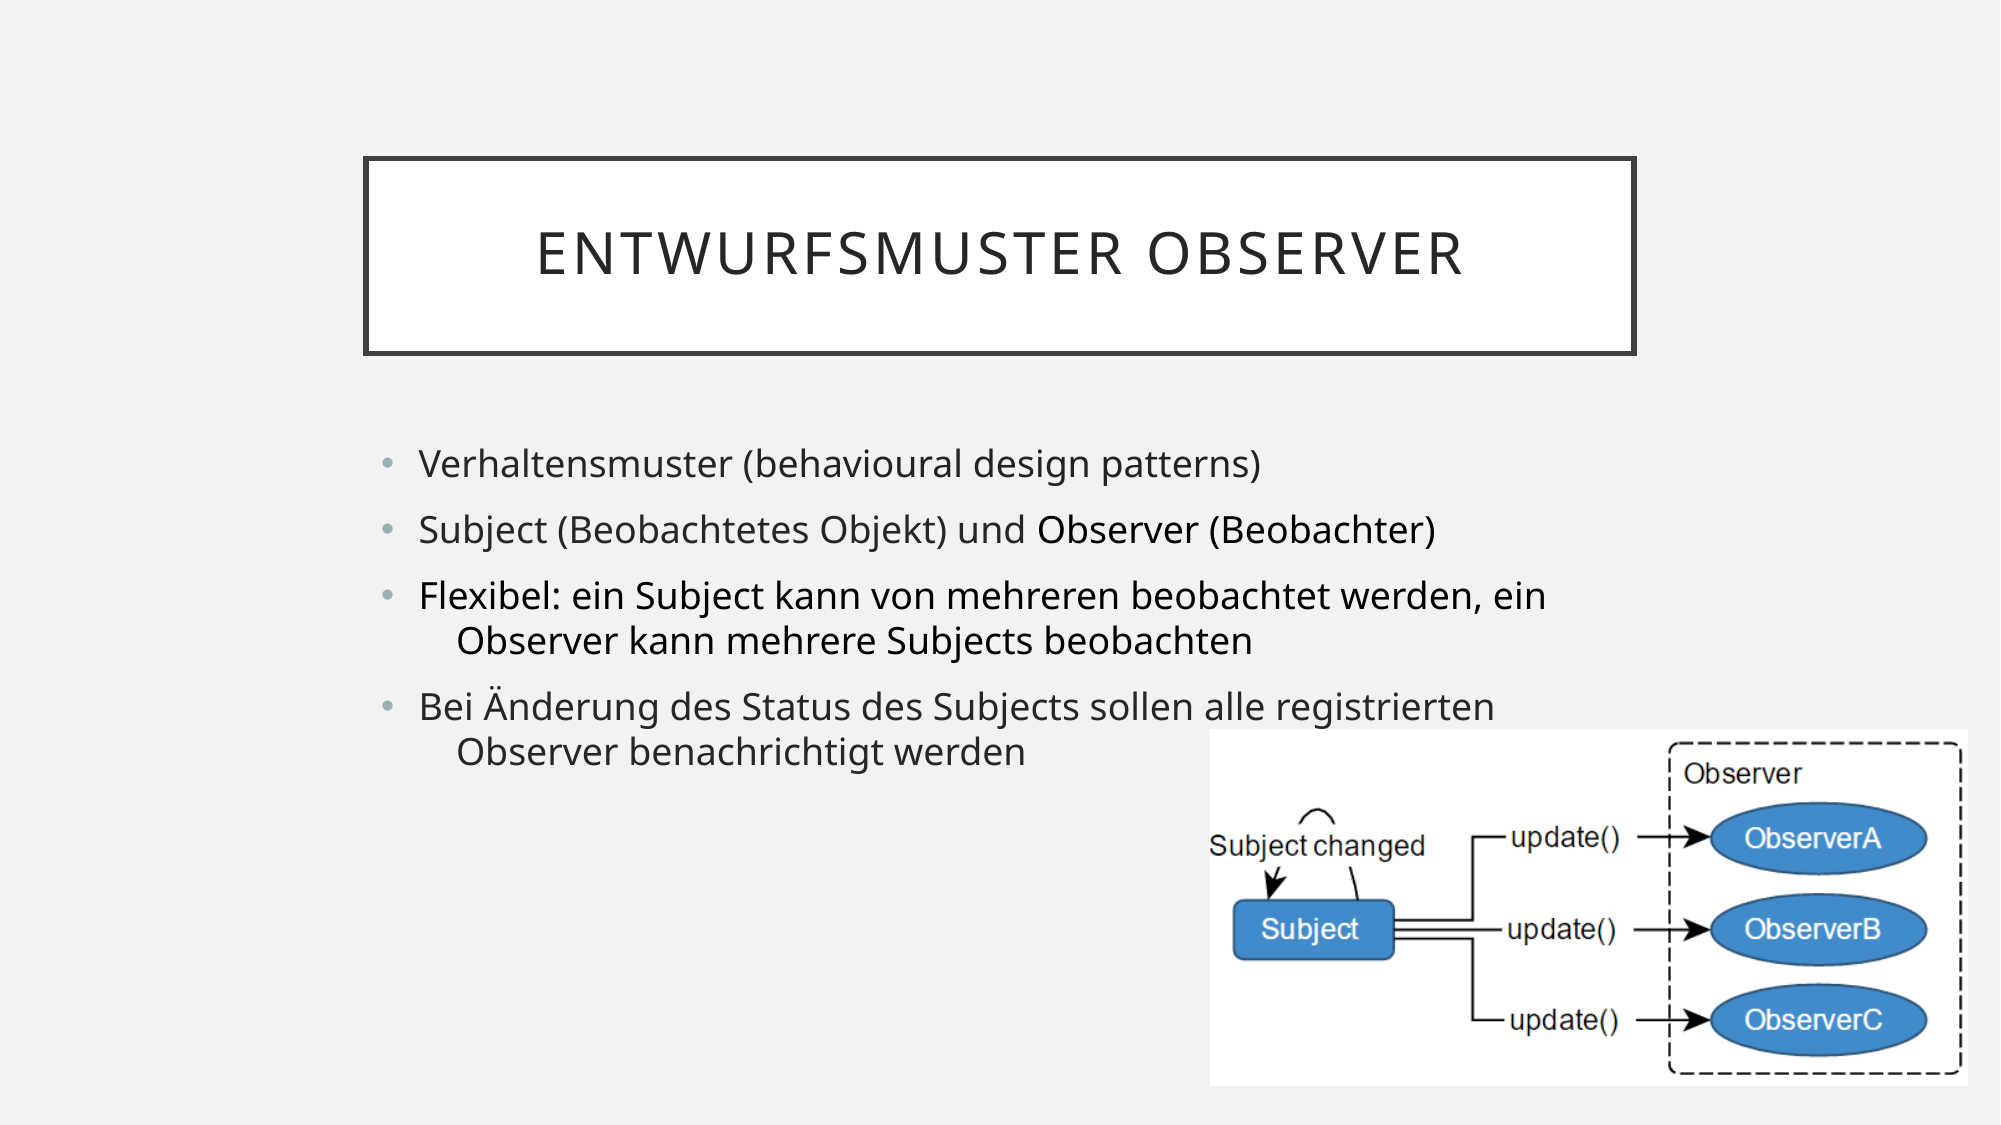

# Entwurfsmuster Observer
Verhaltensmuster (behavioural design patterns)
Subject (Beobachtetes Objekt) und Observer (Beobachter)
Flexibel: ein Subject kann von mehreren beobachtet werden, ein Observer kann mehrere Subjects beobachten
Bei Änderung des Status des Subjects sollen alle registrierten Observer benachrichtigt werden